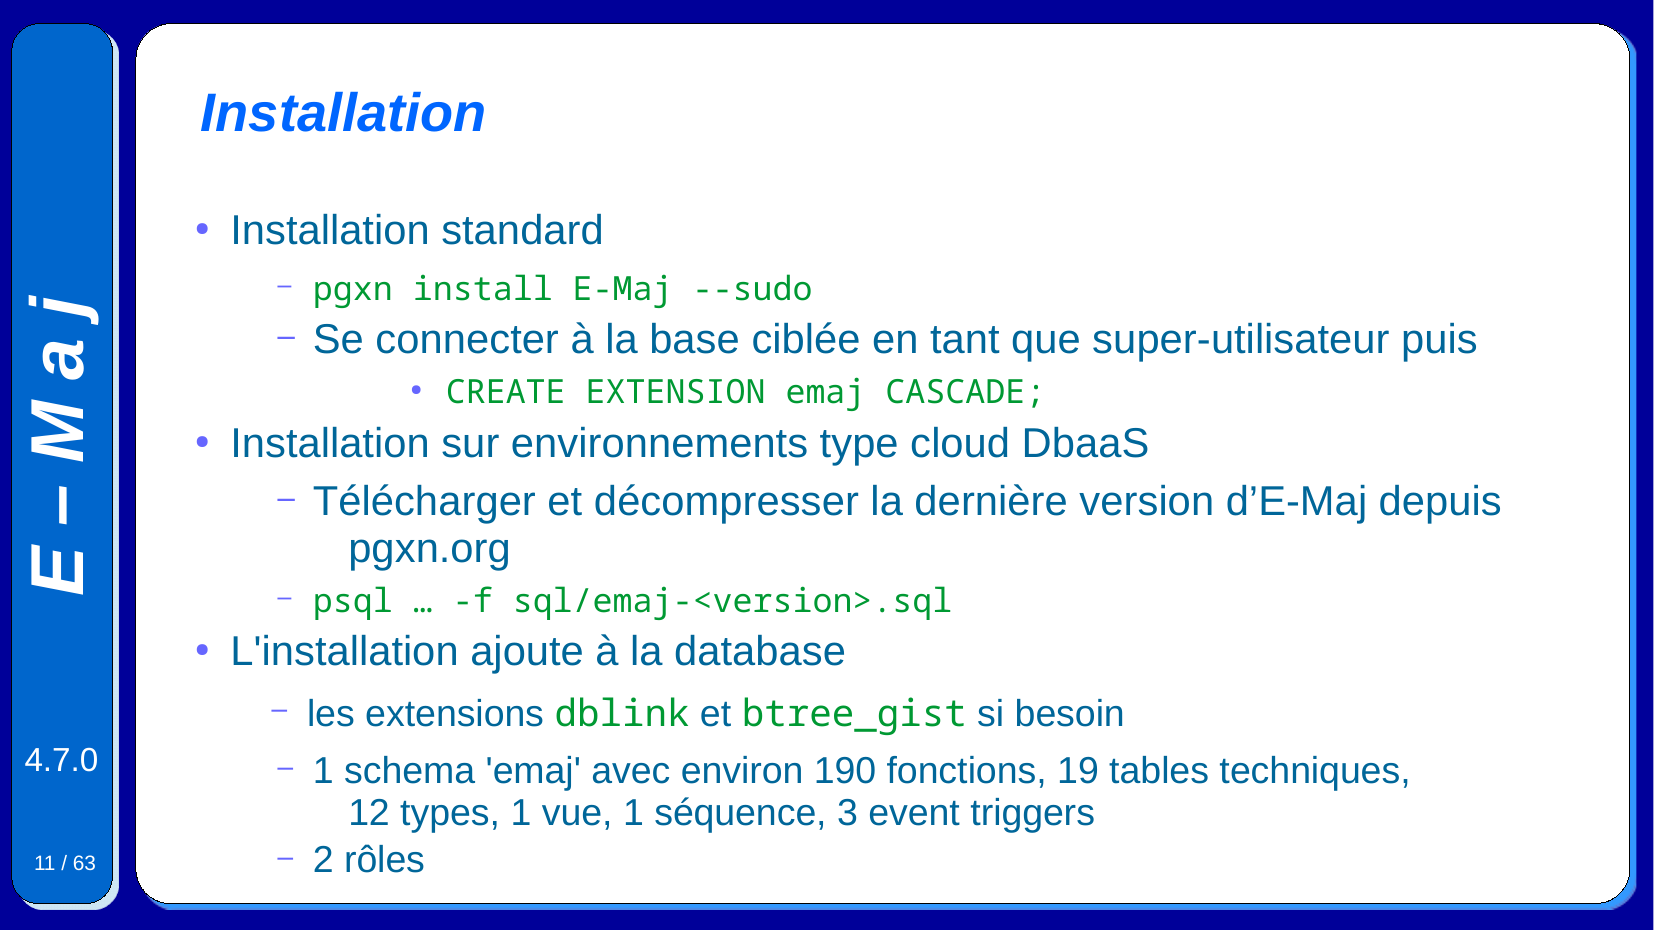

# Installation
Installation standard
pgxn install E-Maj --sudo
Se connecter à la base ciblée en tant que super-utilisateur puis
CREATE EXTENSION emaj CASCADE;
Installation sur environnements type cloud DbaaS
Télécharger et décompresser la dernière version d’E-Maj depuis pgxn.org
psql … -f sql/emaj-<version>.sql
L'installation ajoute à la database
les extensions dblink et btree_gist si besoin
1 schema 'emaj' avec environ 190 fonctions, 19 tables techniques,
12 types, 1 vue, 1 séquence, 3 event triggers
2 rôles